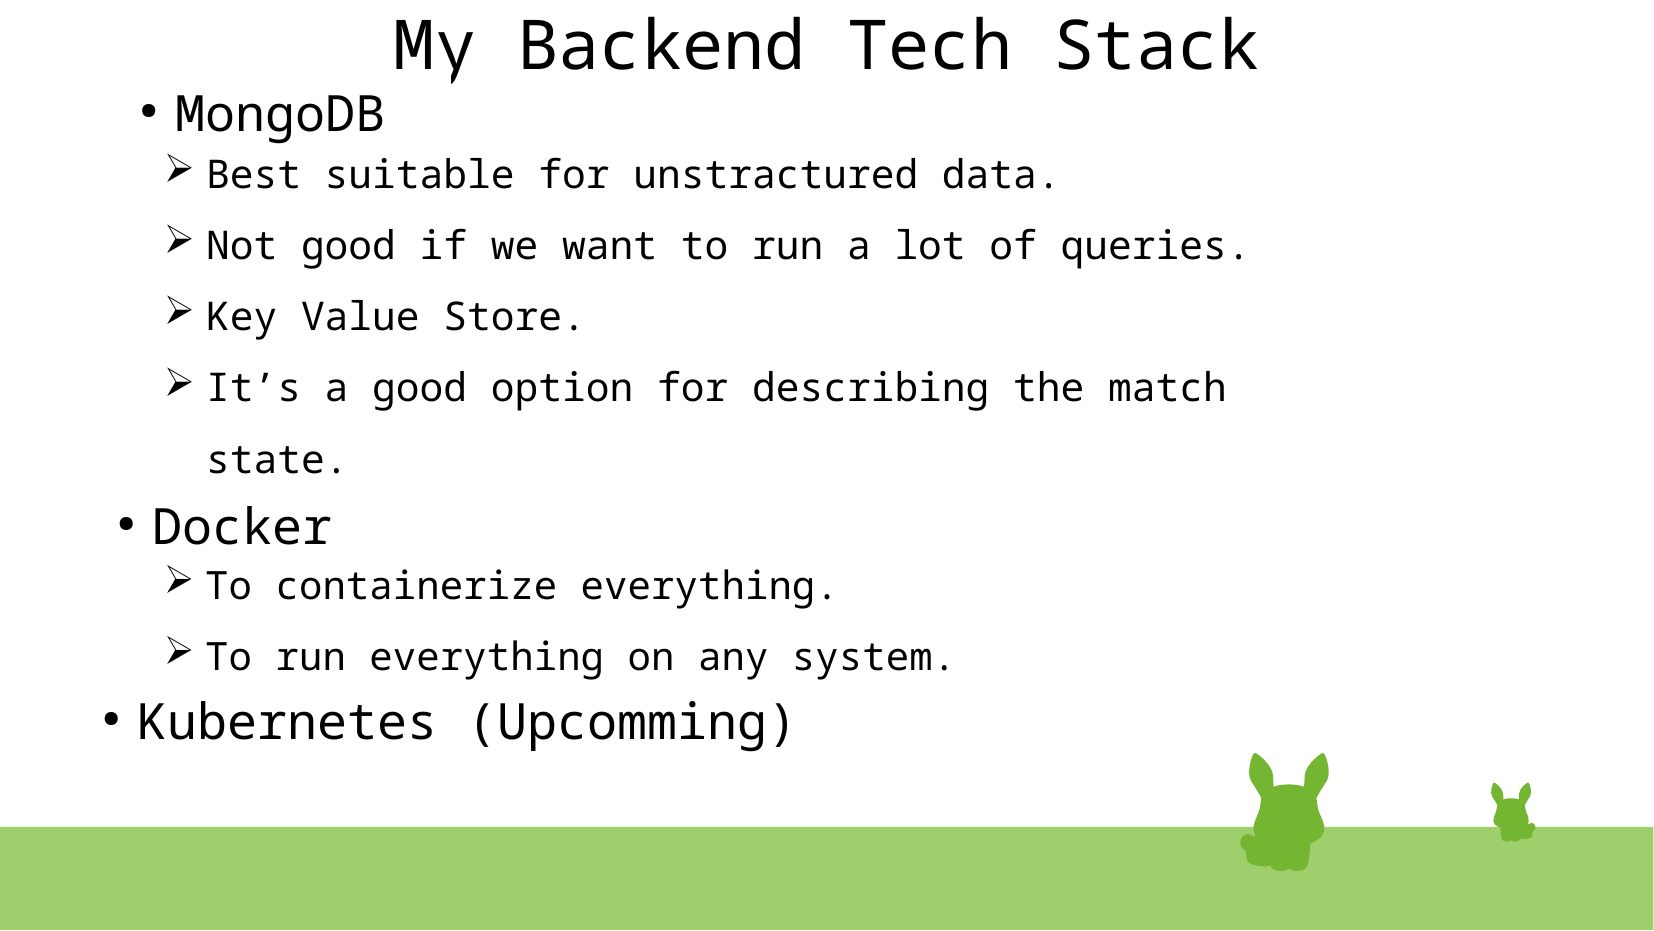

# My Backend Tech Stack
MongoDB
Best suitable for unstractured data.
Not good if we want to run a lot of queries.
Key Value Store.
It’s a good option for describing the match
state.
Docker
To containerize everything.
To run everything on any system.
Kubernetes (Upcomming)